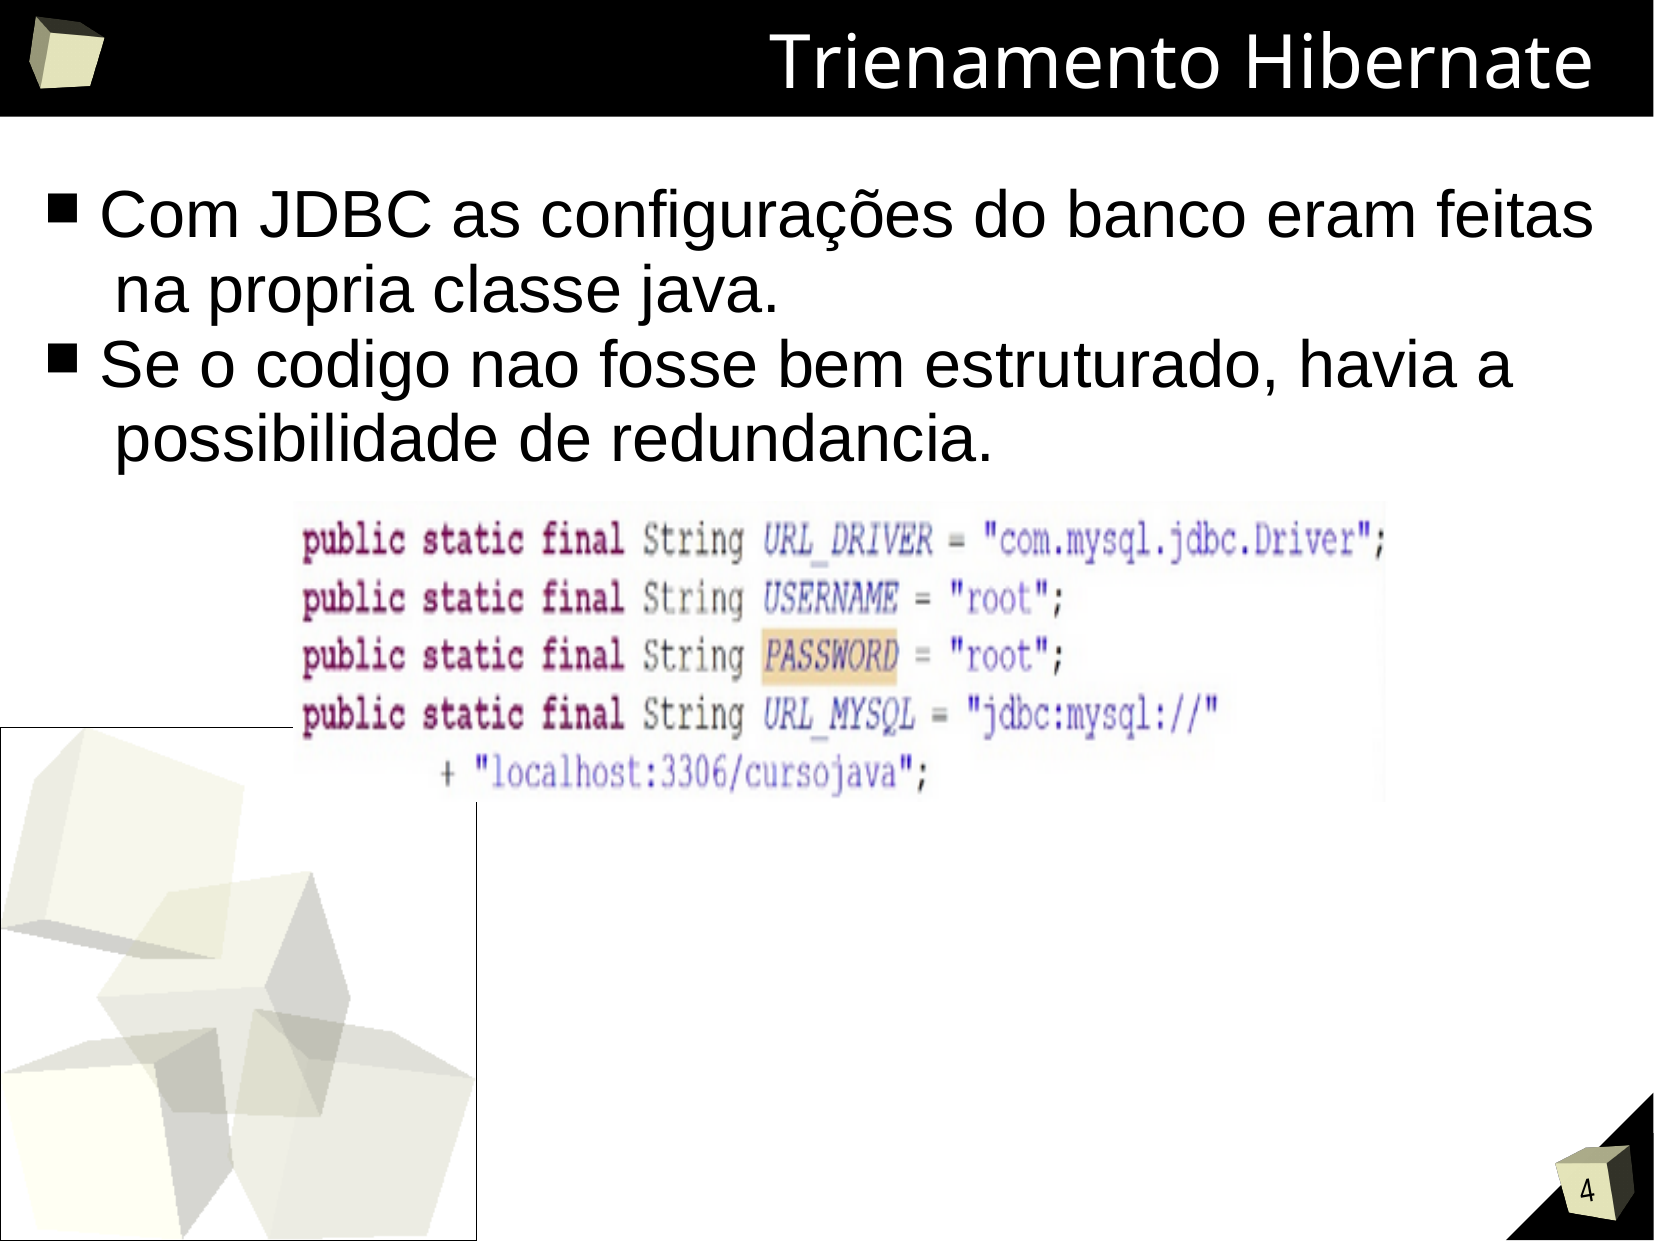

# Trienamento Hibernate
 Com JDBC as configurações do banco eram feitas na propria classe java.
 Se o codigo nao fosse bem estruturado, havia a possibilidade de redundancia.